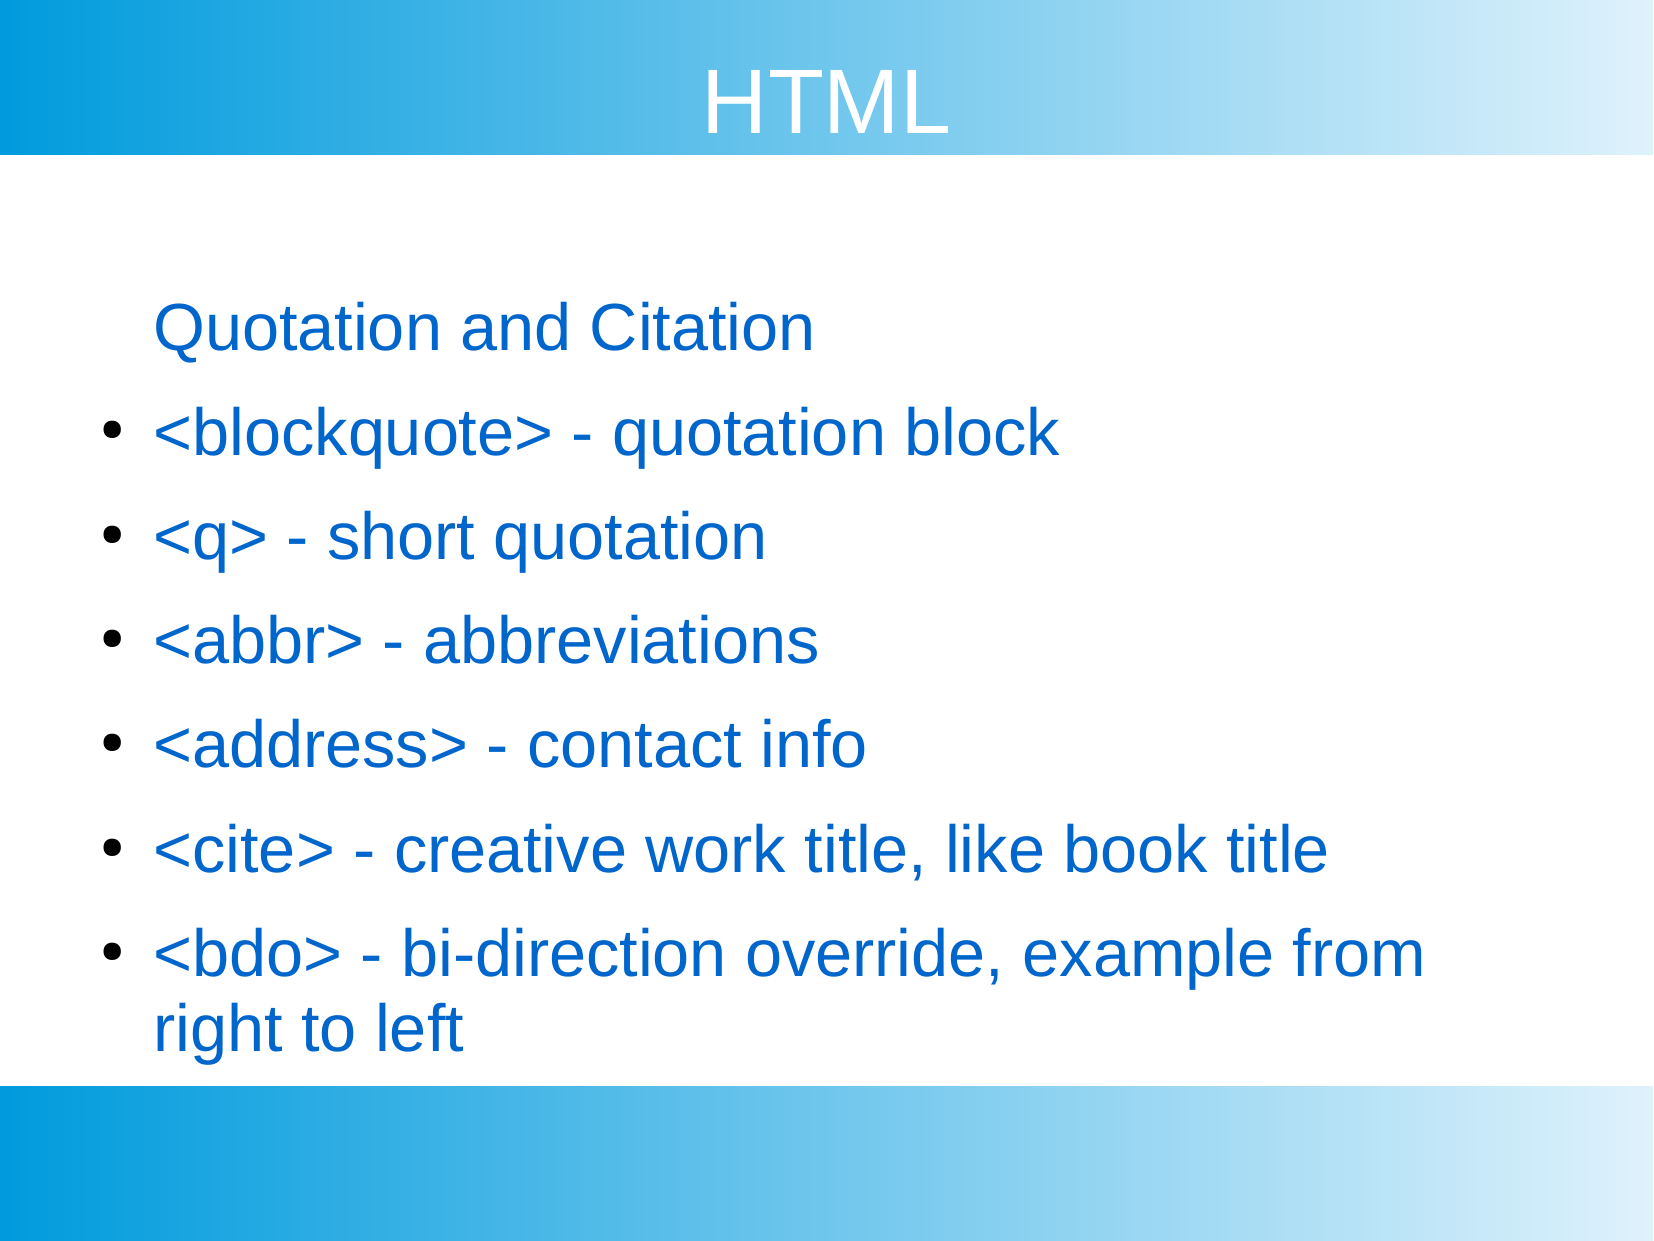

# HTML
Quotation and Citation
<blockquote> - quotation block
<q> - short quotation
<abbr> - abbreviations
<address> - contact info
<cite> - creative work title, like book title
<bdo> - bi-direction override, example from right to left